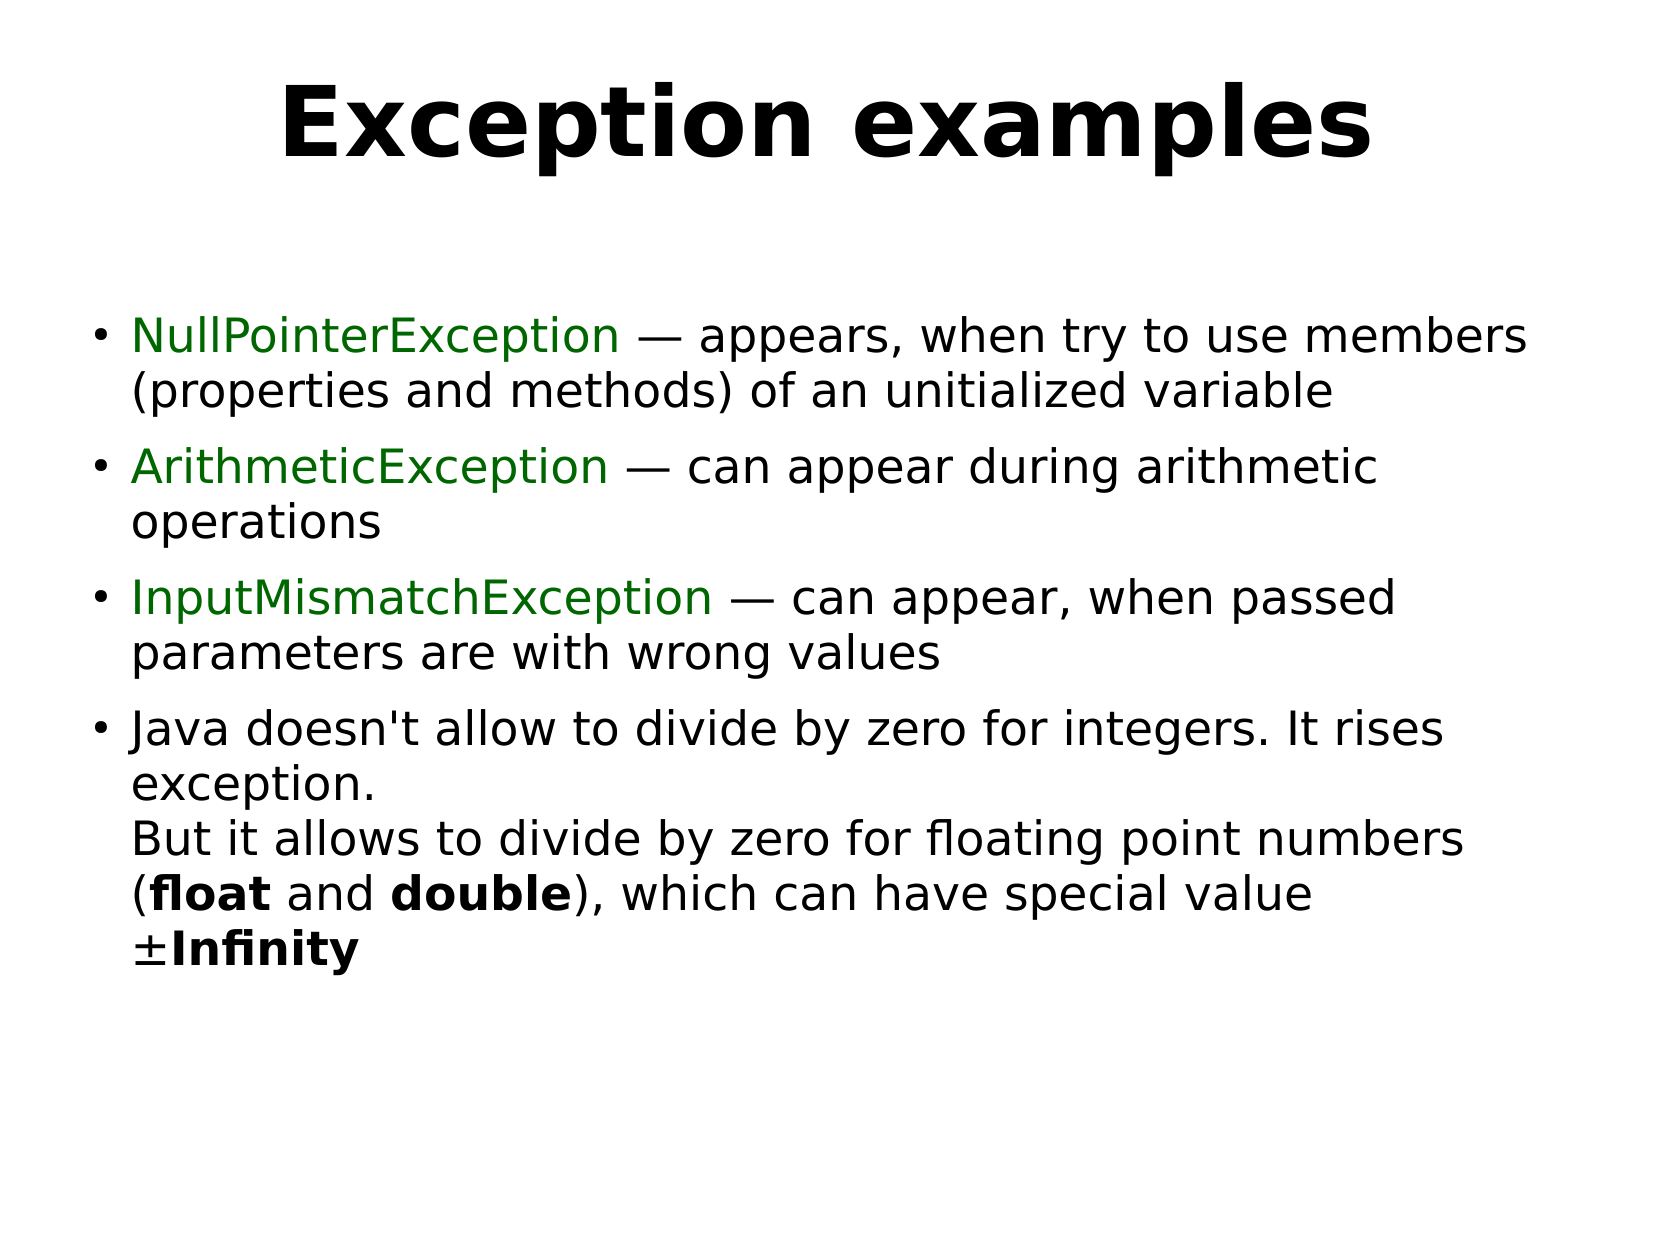

# Exception examples
NullPointerException — appears, when try to use members (properties and methods) of an unitialized variable
ArithmeticException — can appear during arithmetic operations
InputMismatchException — can appear, when passed parameters are with wrong values
Java doesn't allow to divide by zero for integers. It rises exception.
But it allows to divide by zero for floating point numbers (float and double), which can have special value ±Infinity